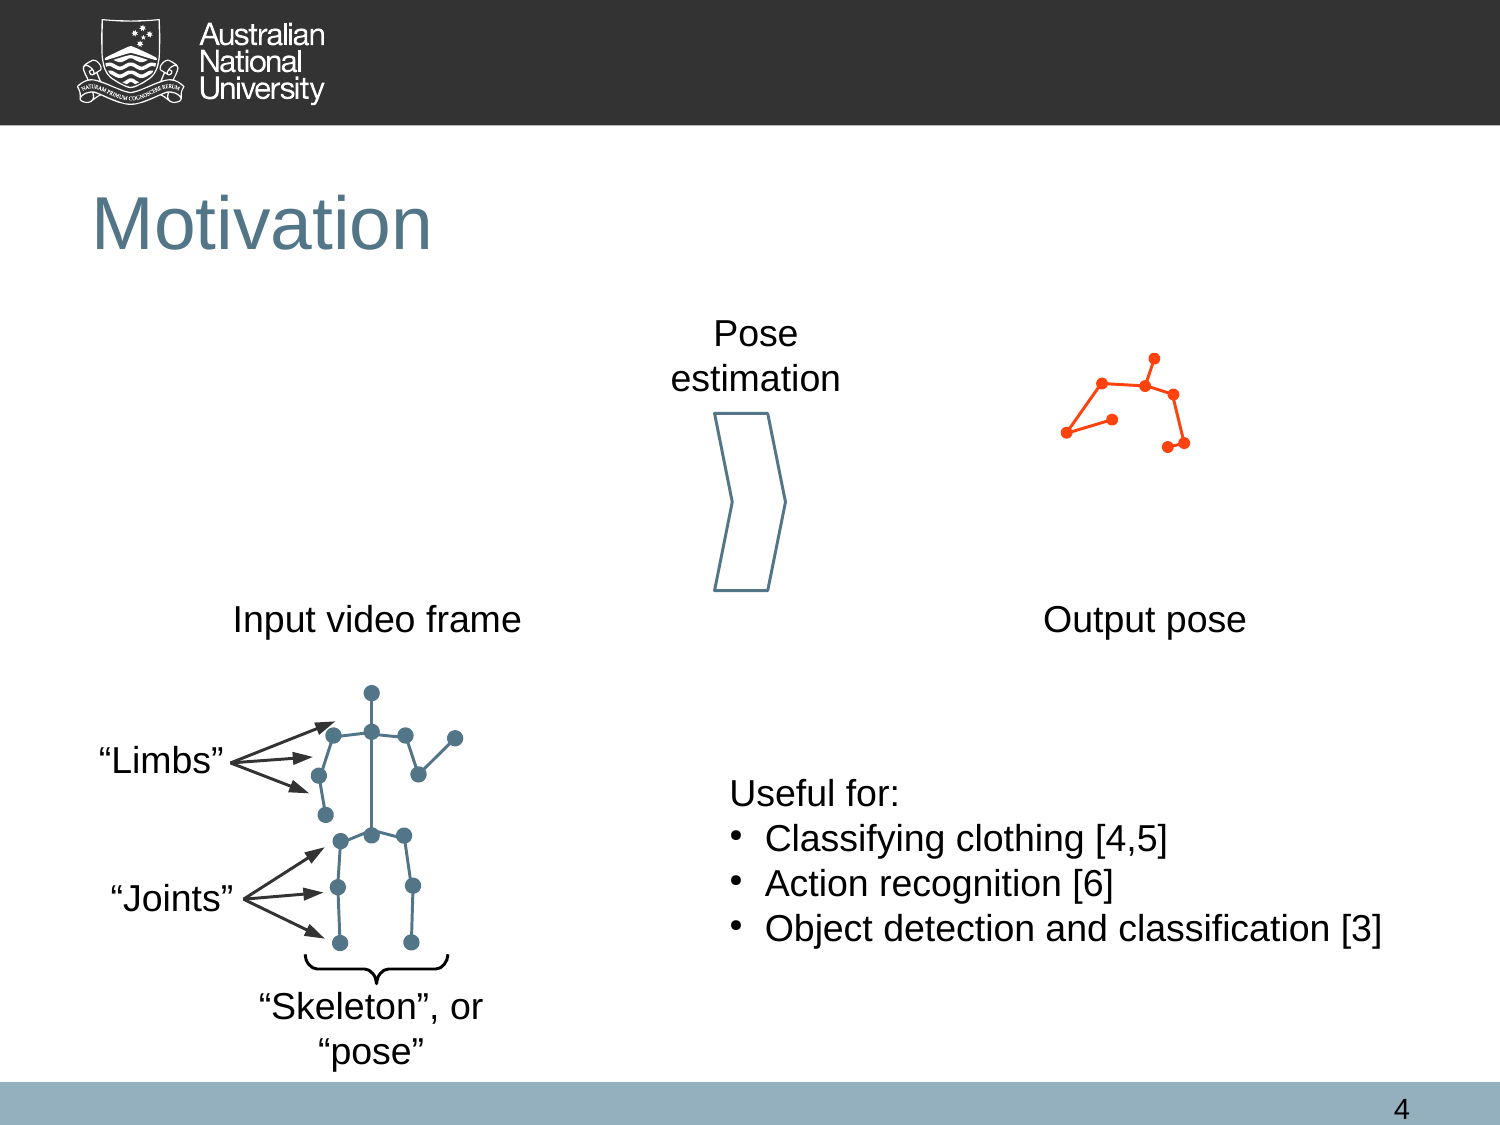

# Motivation
Pose estimation
Input video frame
Output pose
“Limbs”
Useful for:
Classifying clothing [4,5]
Action recognition [6]
Object detection and classification [3]
“Joints”
“Skeleton”, or “pose”